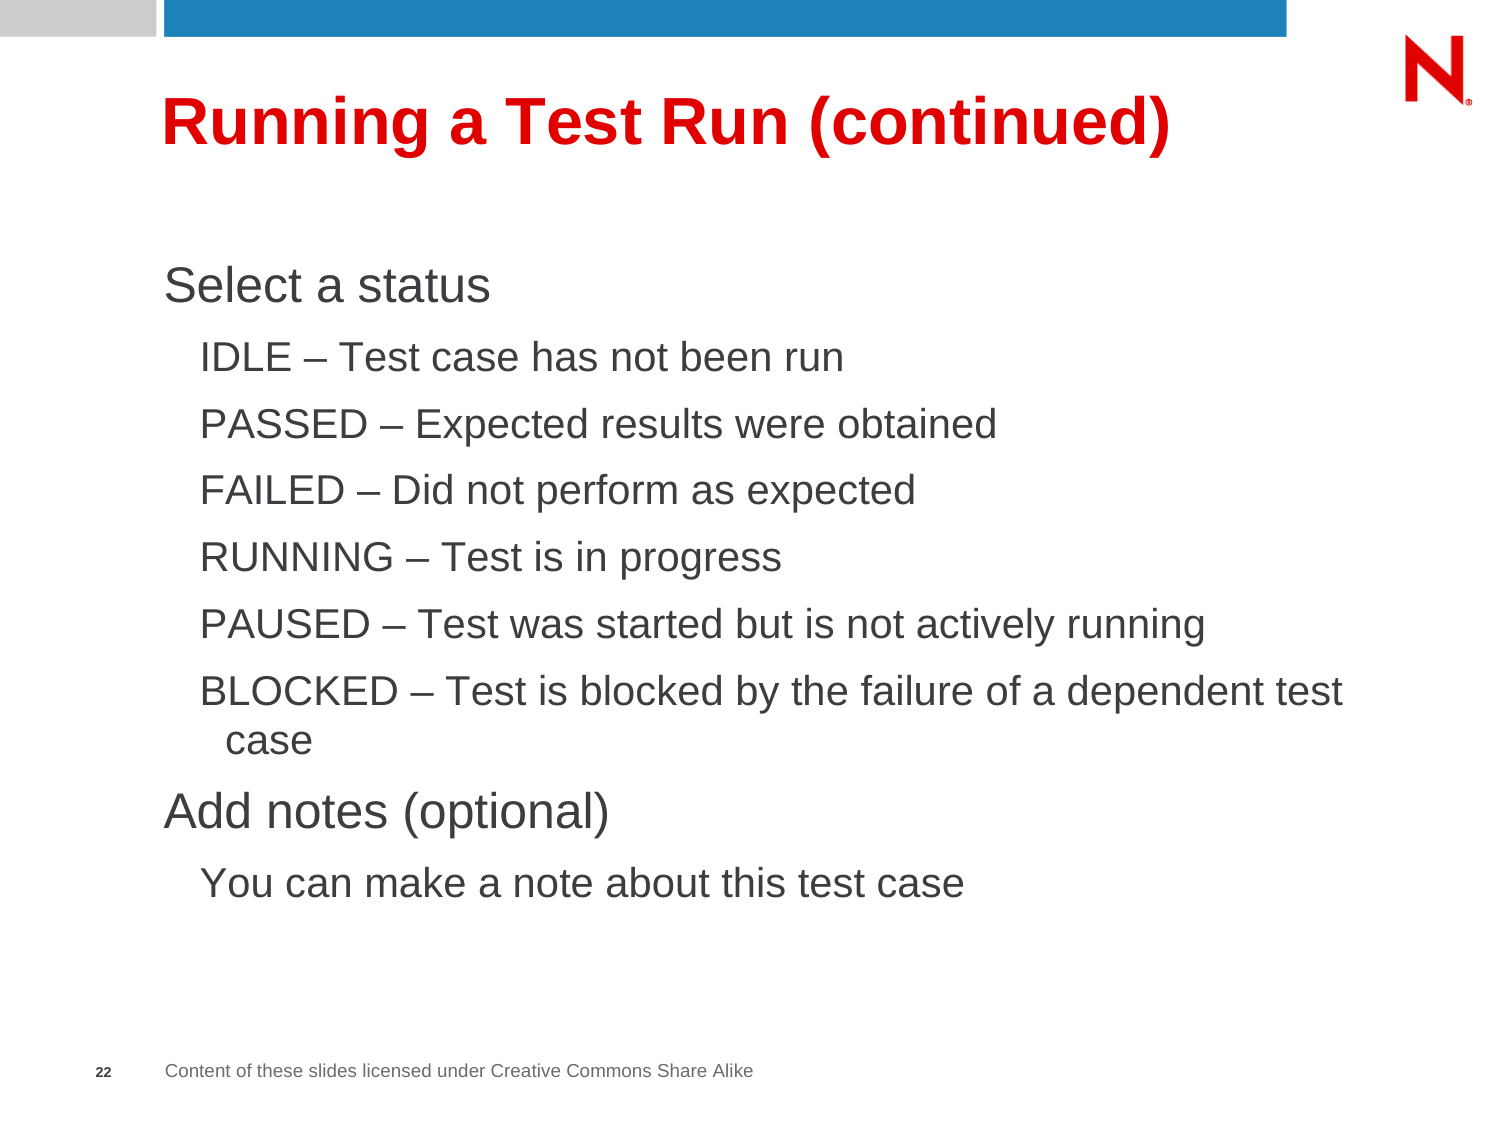

# Running a Test Run (continued)
Select a status
IDLE – Test case has not been run
PASSED – Expected results were obtained
FAILED – Did not perform as expected
RUNNING – Test is in progress
PAUSED – Test was started but is not actively running
BLOCKED – Test is blocked by the failure of a dependent test case
Add notes (optional)
You can make a note about this test case